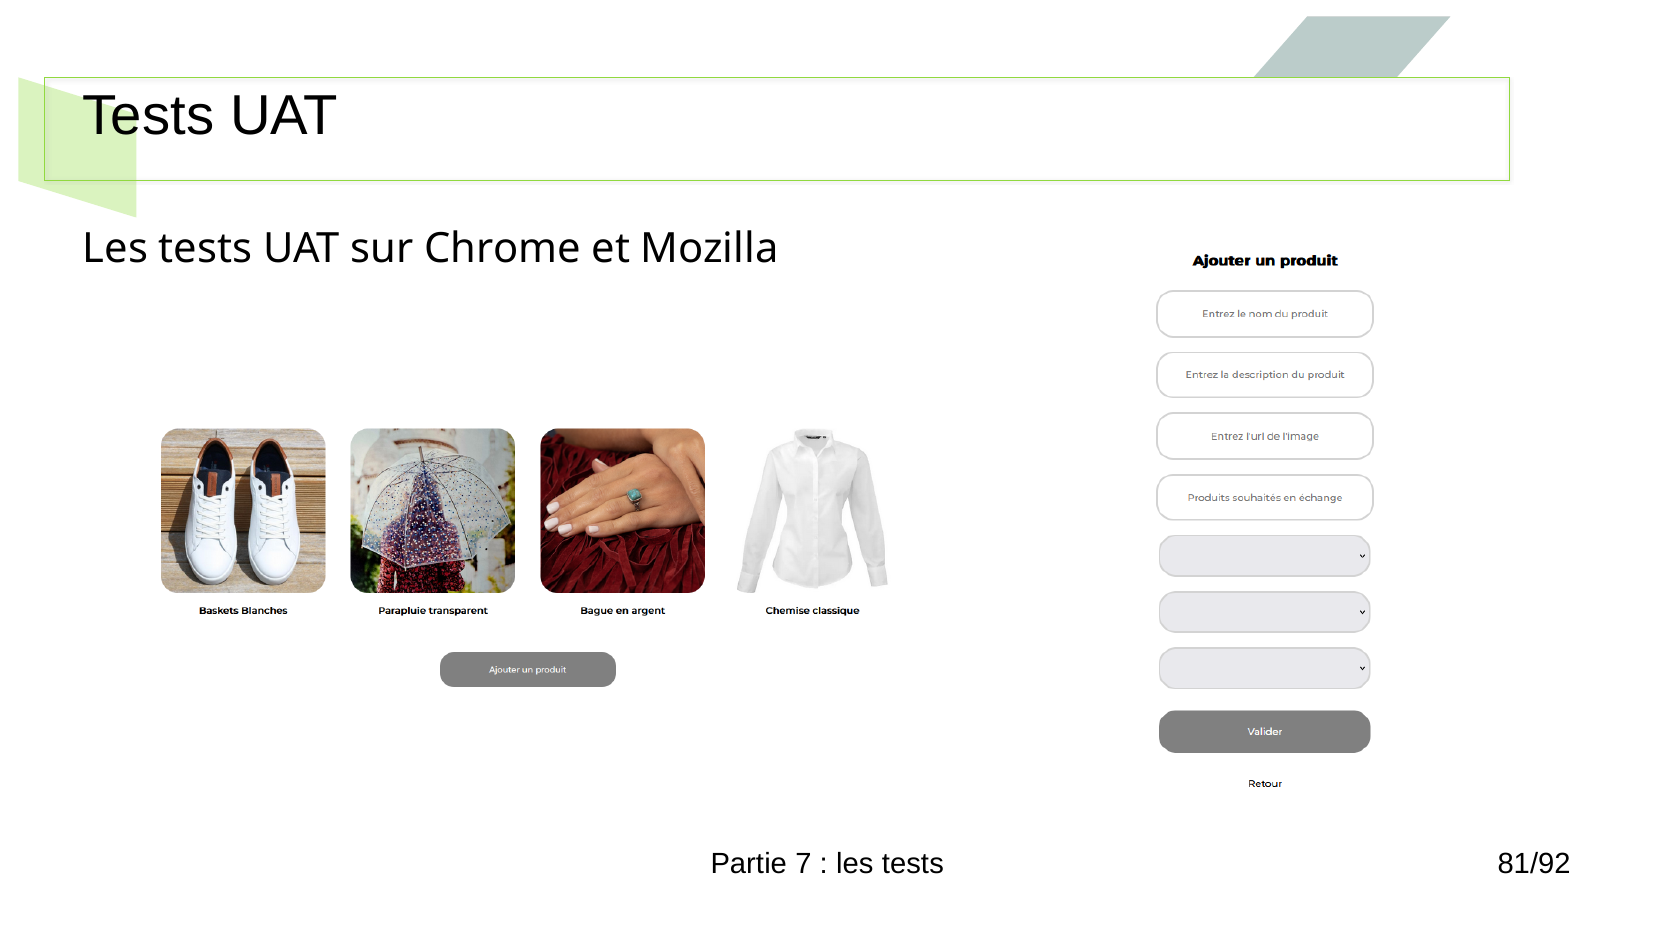

# Tests UAT
Les tests UAT sur Chrome et Mozilla
Partie 7 : les tests
81